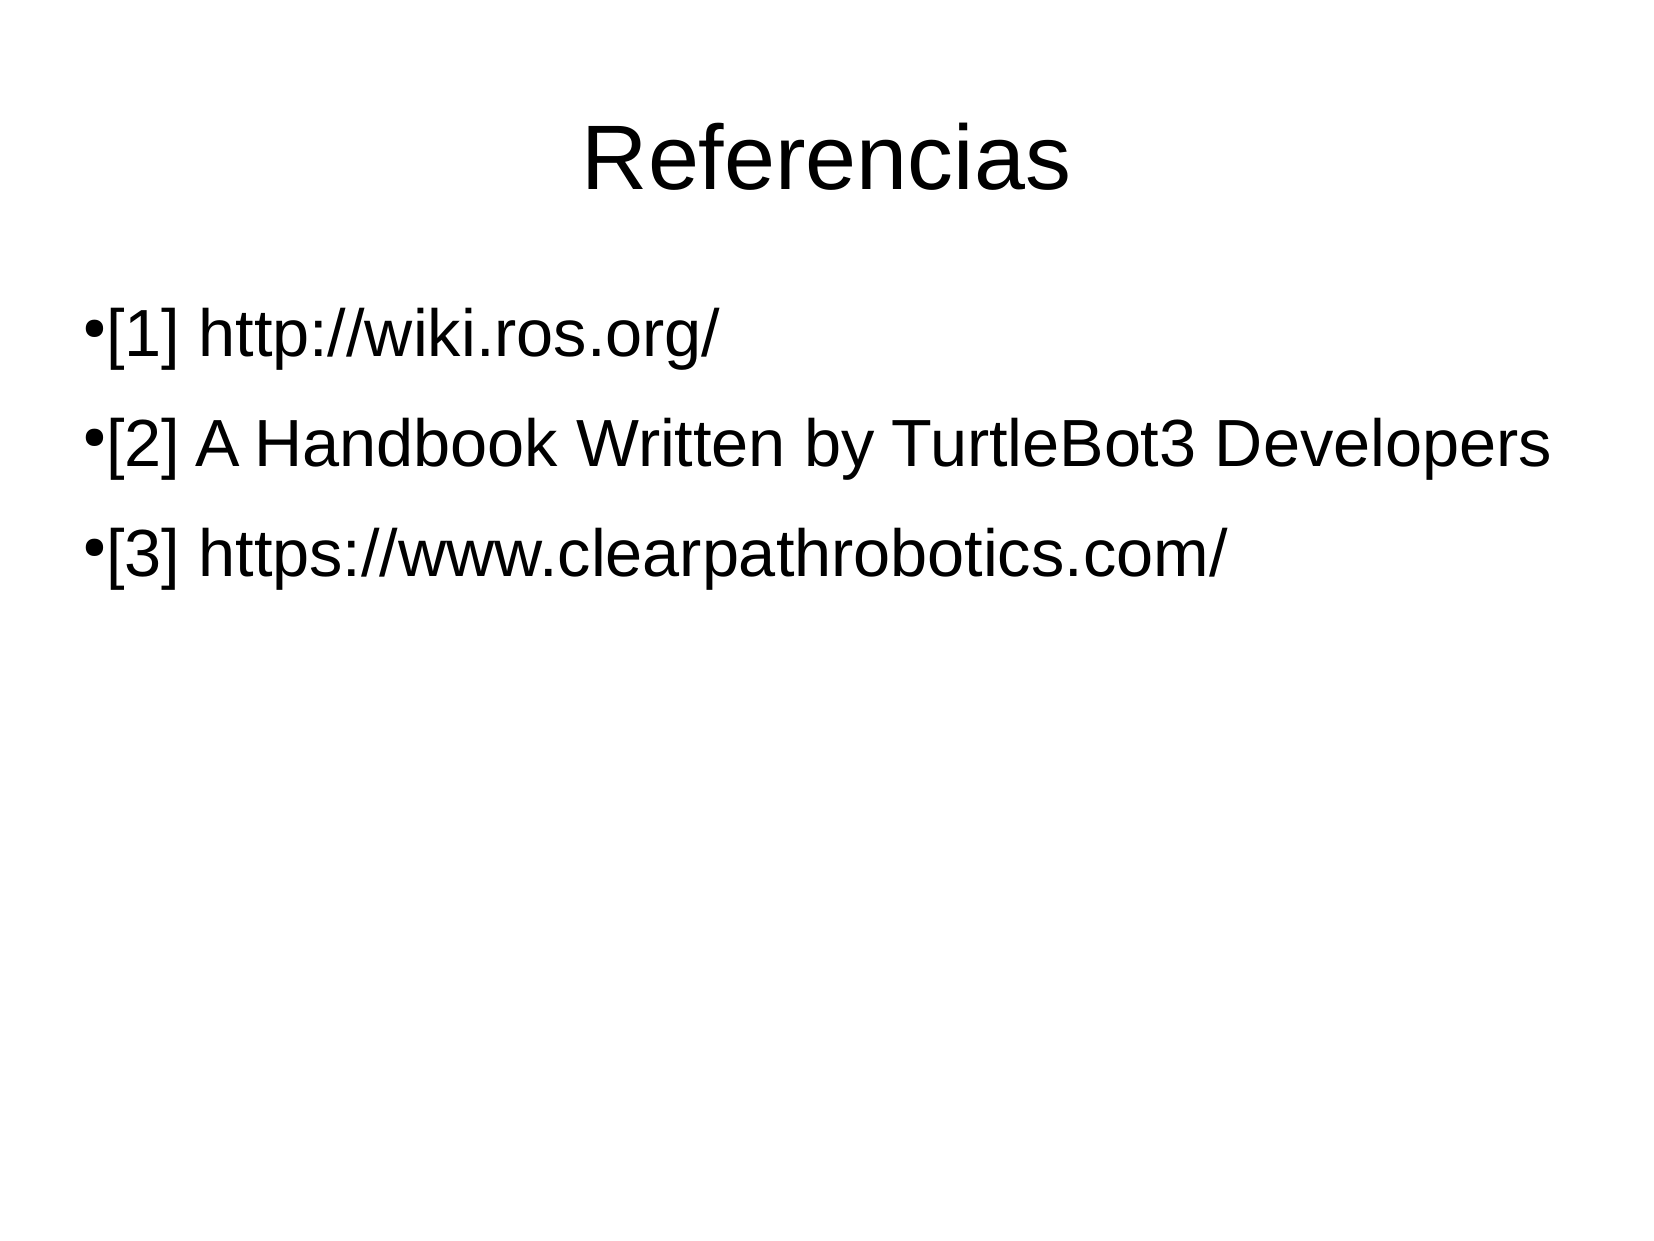

# Referencias
[1] http://wiki.ros.org/
[2] A Handbook Written by TurtleBot3 Developers
[3] https://www.clearpathrobotics.com/